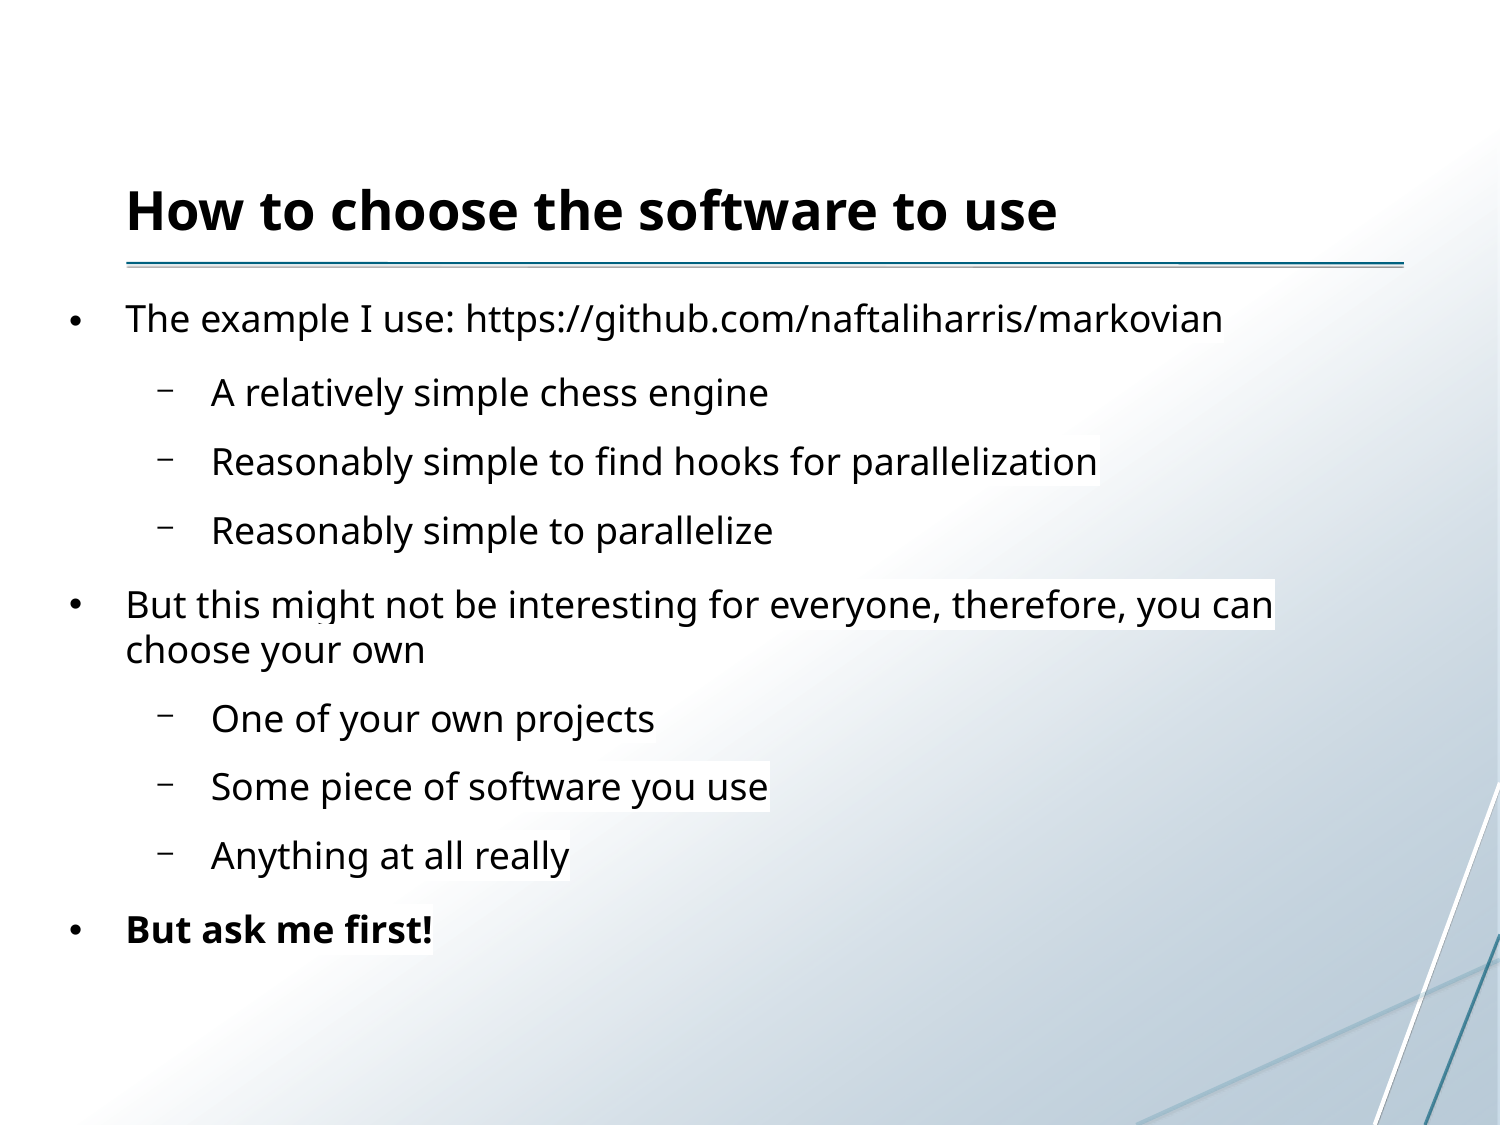

# How to choose the software to use
The example I use: https://github.com/naftaliharris/markovian
A relatively simple chess engine
Reasonably simple to find hooks for parallelization
Reasonably simple to parallelize
But this might not be interesting for everyone, therefore, you can choose your own
One of your own projects
Some piece of software you use
Anything at all really
But ask me first!